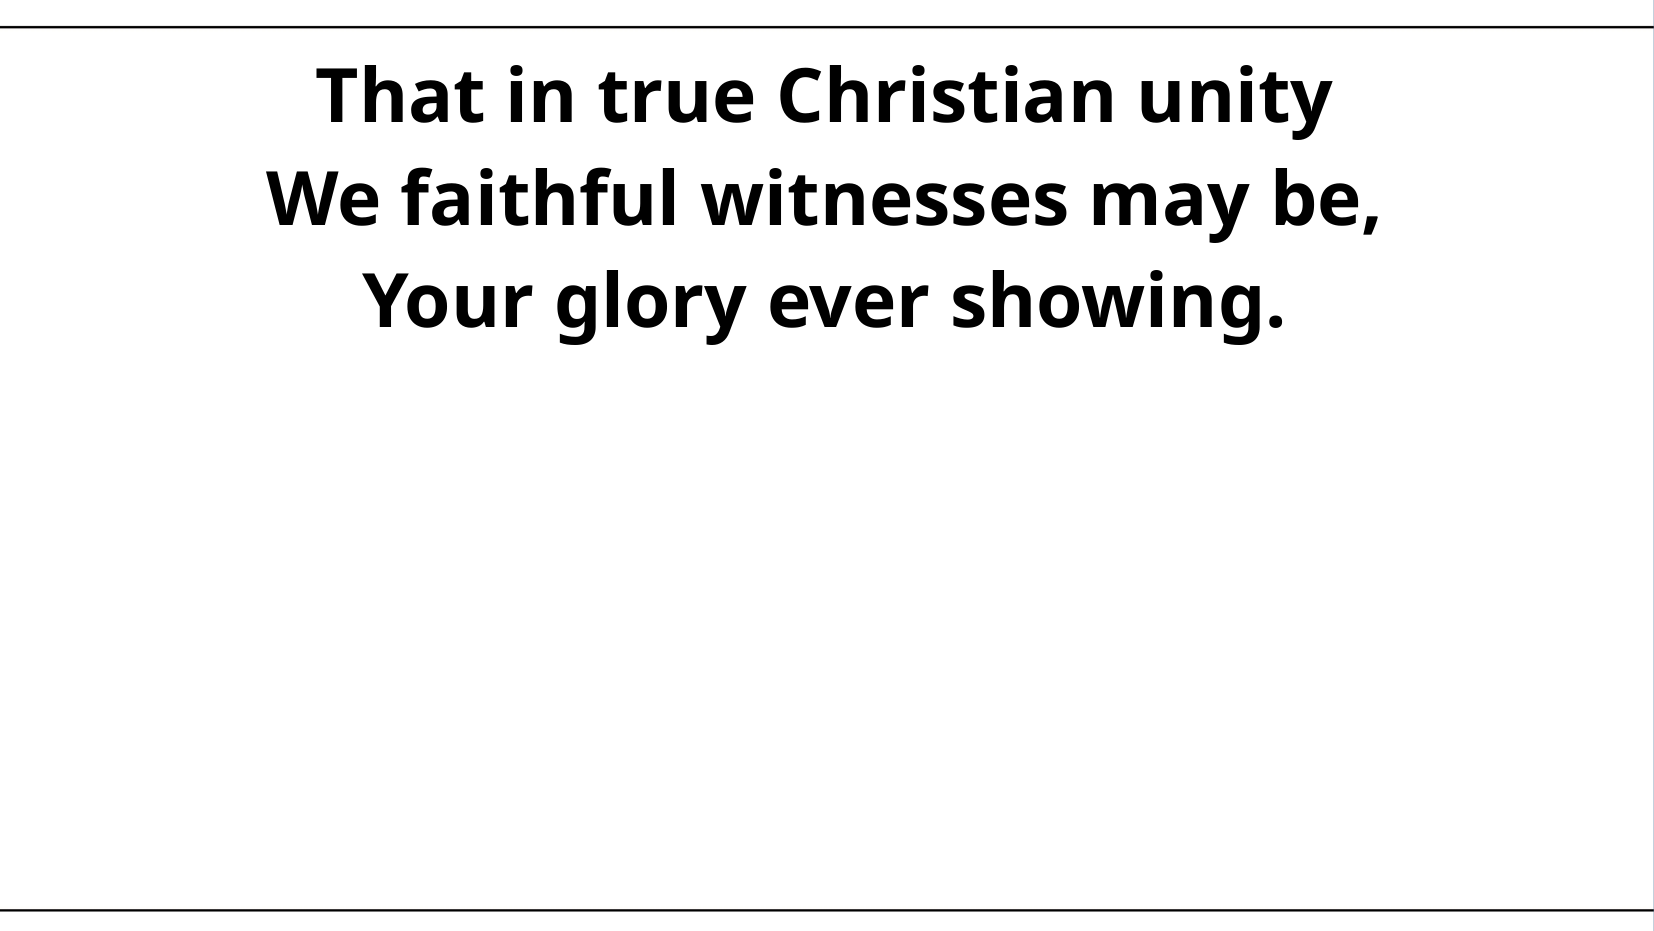

That in true Christian unity
We faithful witnesses may be,
Your glory ever showing.